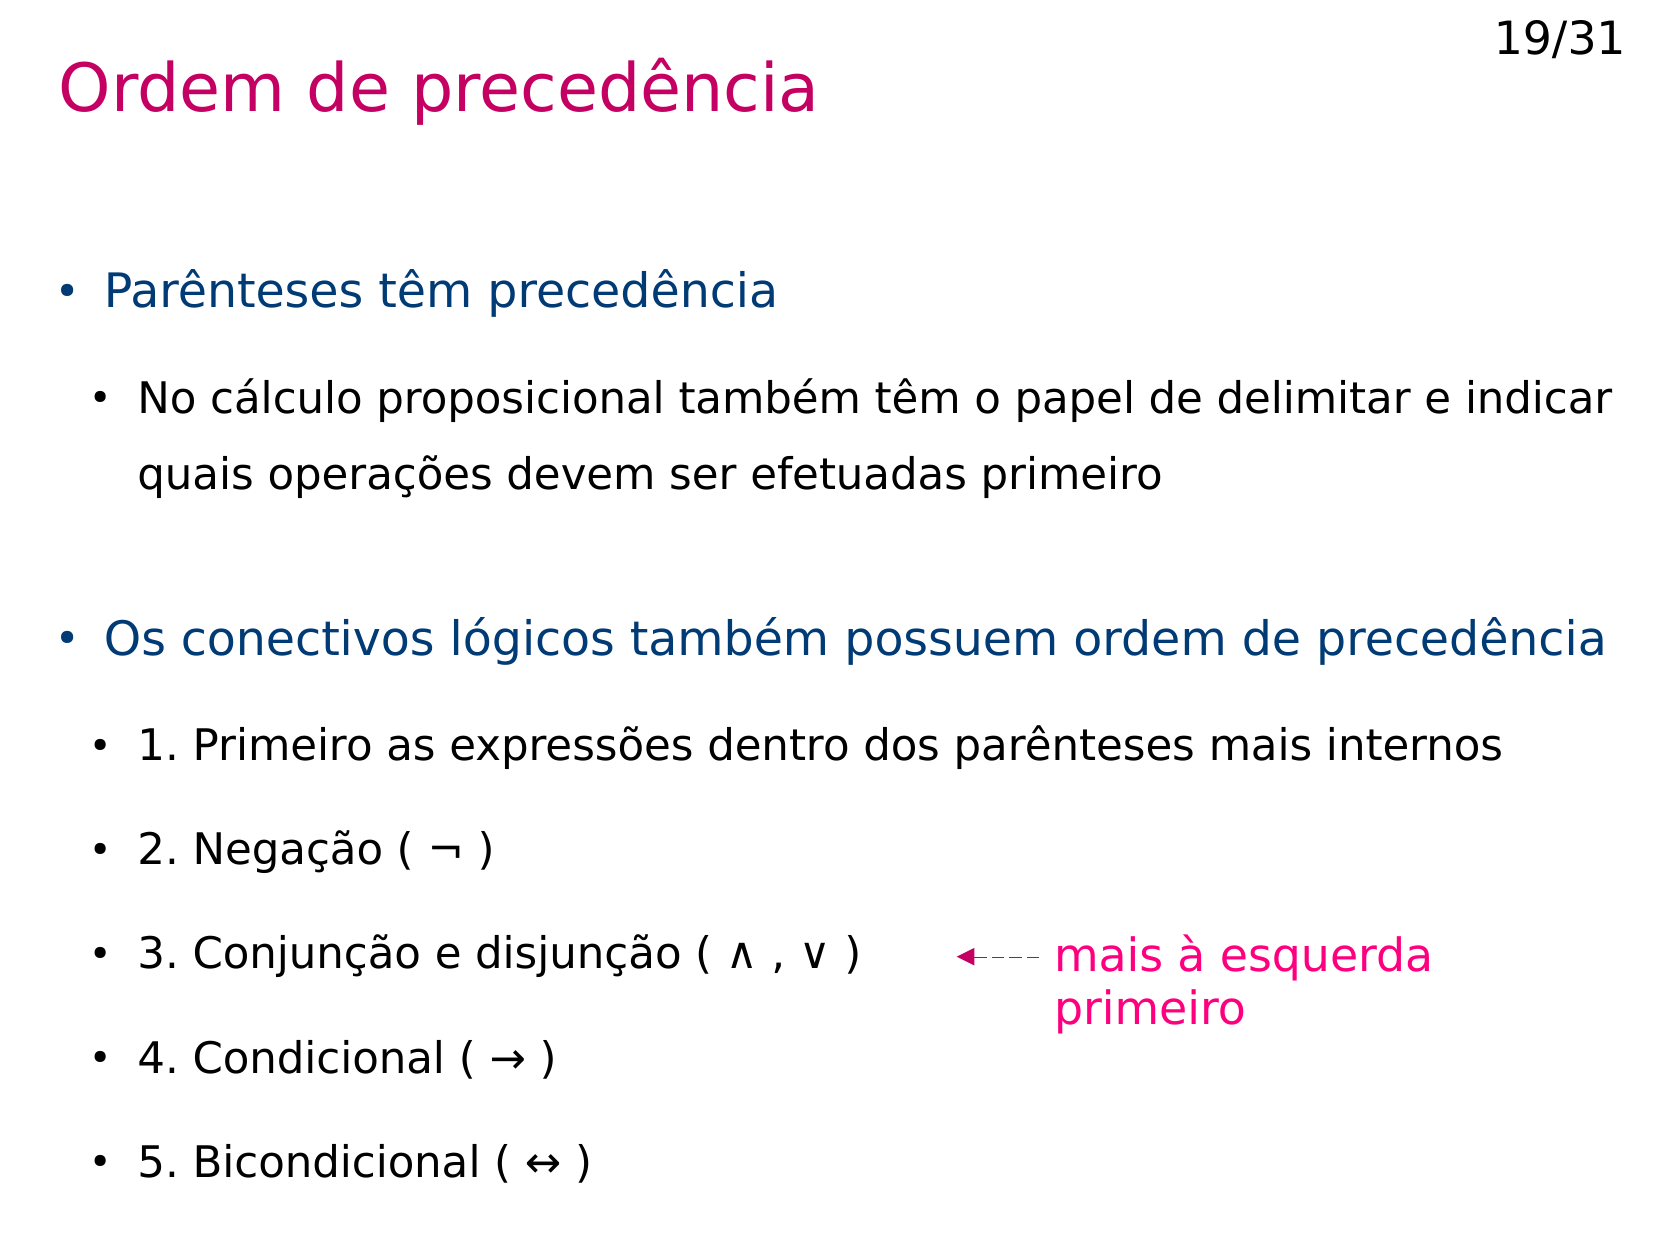

19
# Ordem de precedência
Parênteses têm precedência
No cálculo proposicional também têm o papel de delimitar e indicar quais operações devem ser efetuadas primeiro
Os conectivos lógicos também possuem ordem de precedência
1. Primeiro as expressões dentro dos parênteses mais internos
2. Negação ( ¬ )
3. Conjunção e disjunção ( ∧ , ∨ )
4. Condicional ( → )
5. Bicondicional ( ↔ )
mais à esquerda primeiro